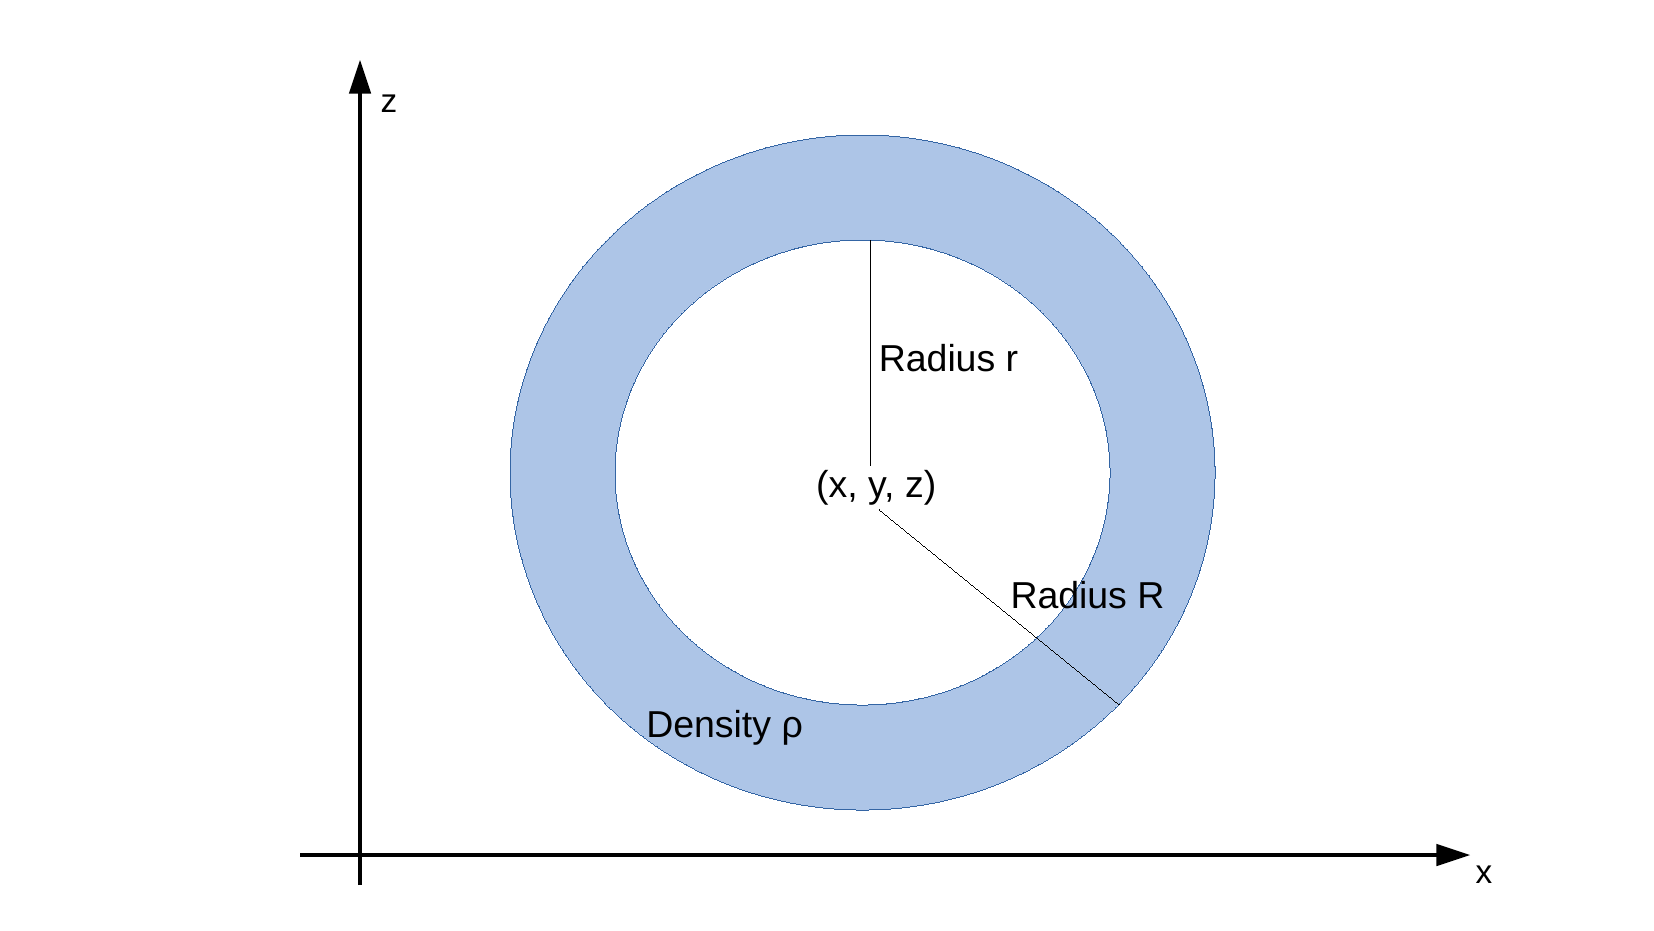

z
Radius r
(x, y, z)
Radius R
Density ρ
x